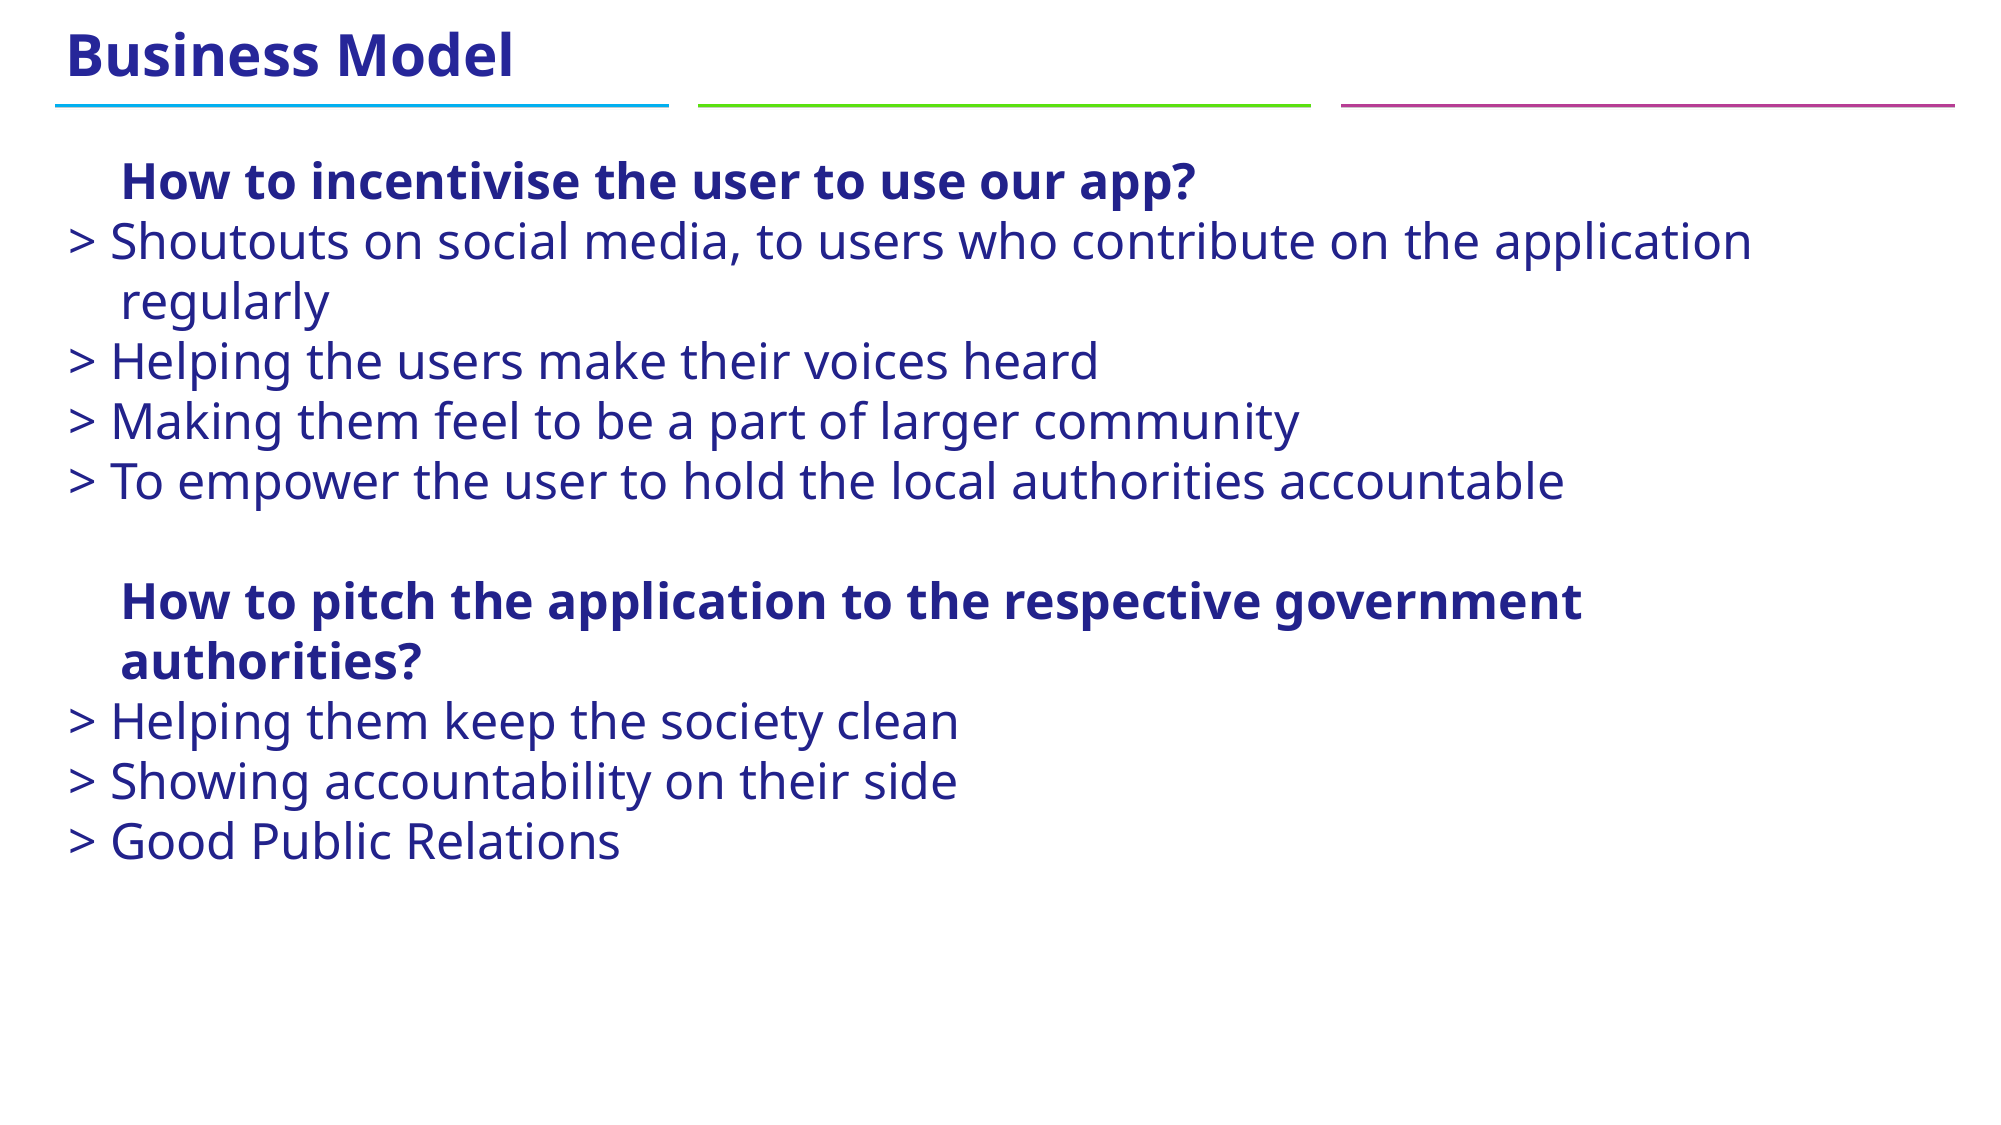

Business Model
 How to incentivise the user to use our app?
> Shoutouts on social media, to users who contribute on the application
 regularly
> Helping the users make their voices heard
> Making them feel to be a part of larger community
> To empower the user to hold the local authorities accountable
 How to pitch the application to the respective government
 authorities?
> Helping them keep the society clean
> Showing accountability on their side
> Good Public Relations